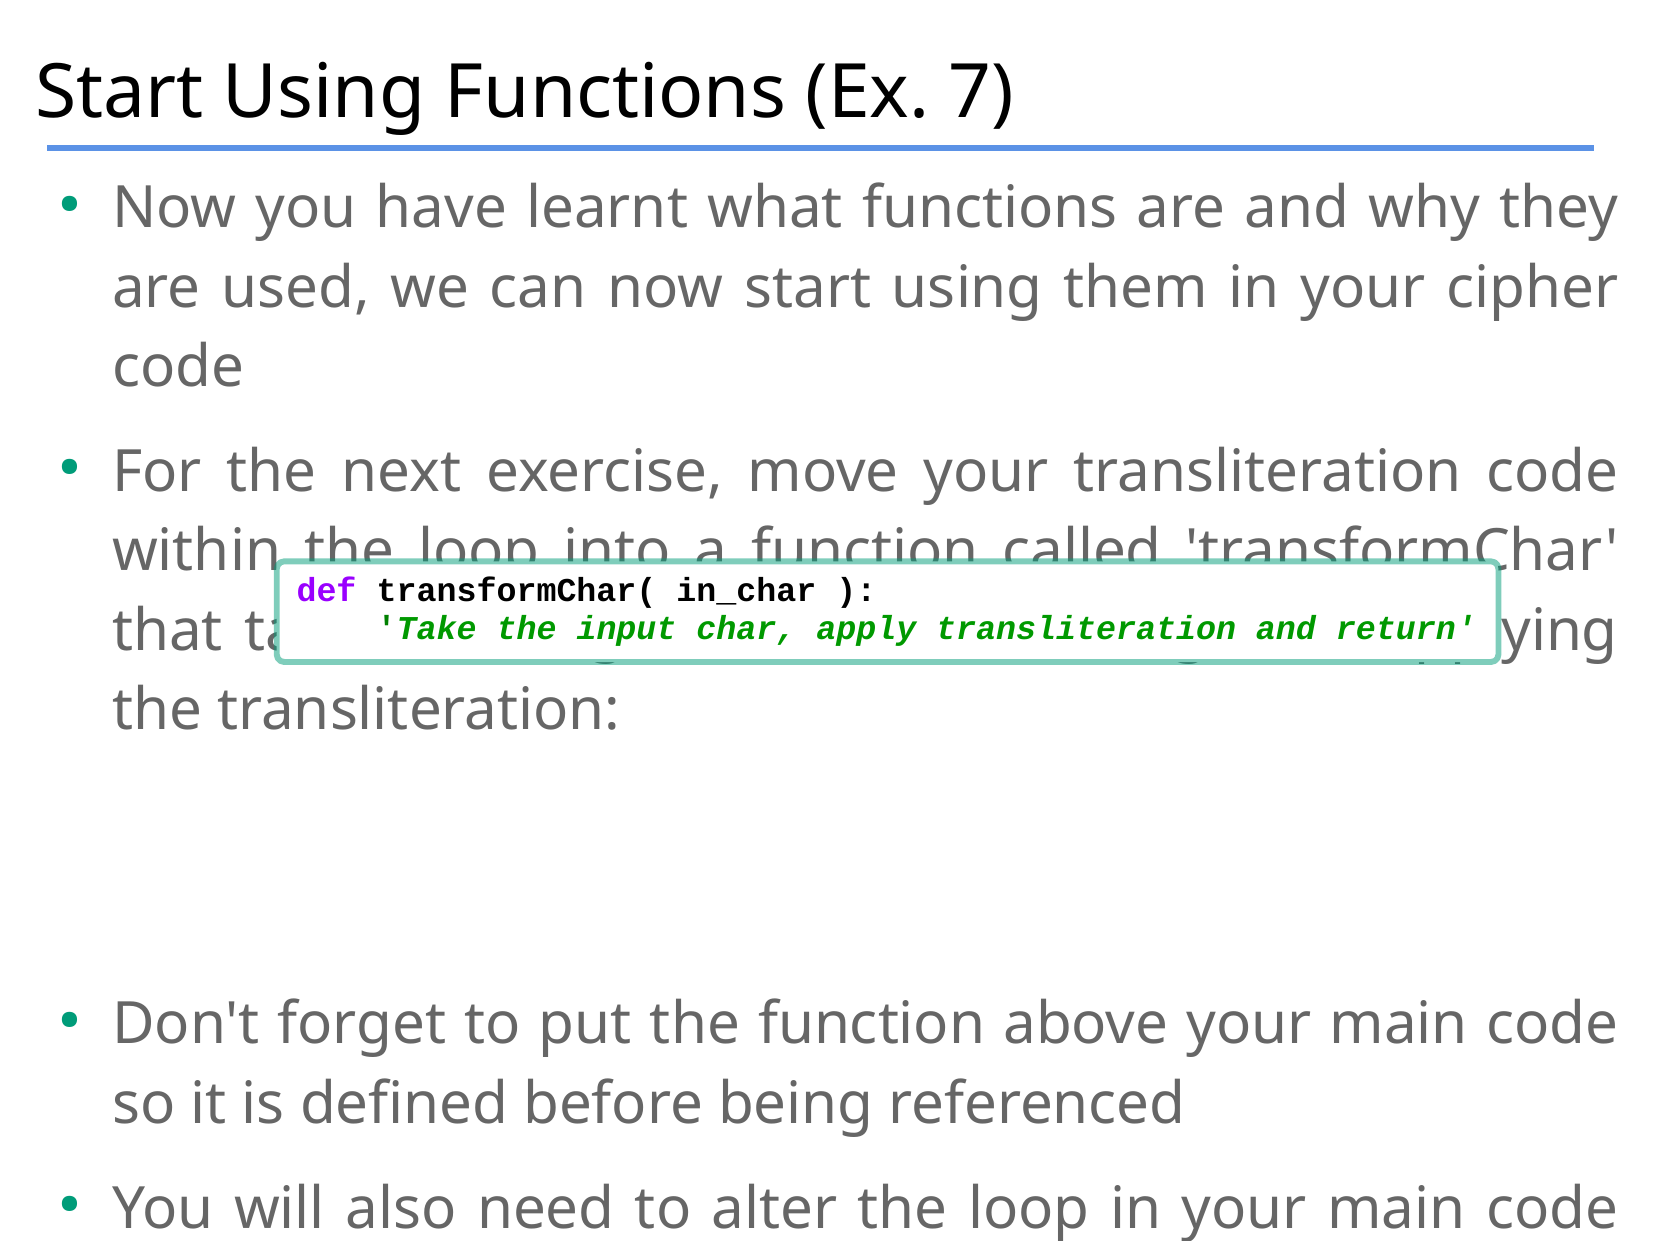

Start Using Functions (Ex. 7)
# Now you have learnt what functions are and why they are used, we can now start using them in your cipher code
For the next exercise, move your transliteration code within the loop into a function called 'transformChar' that takes a string and returns a string after applying the transliteration:
Don't forget to put the function above your main code so it is defined before being referenced
You will also need to alter the loop in your main code appropriately to call this
def transformChar( in_char ):
 'Take the input char, apply transliteration and return'